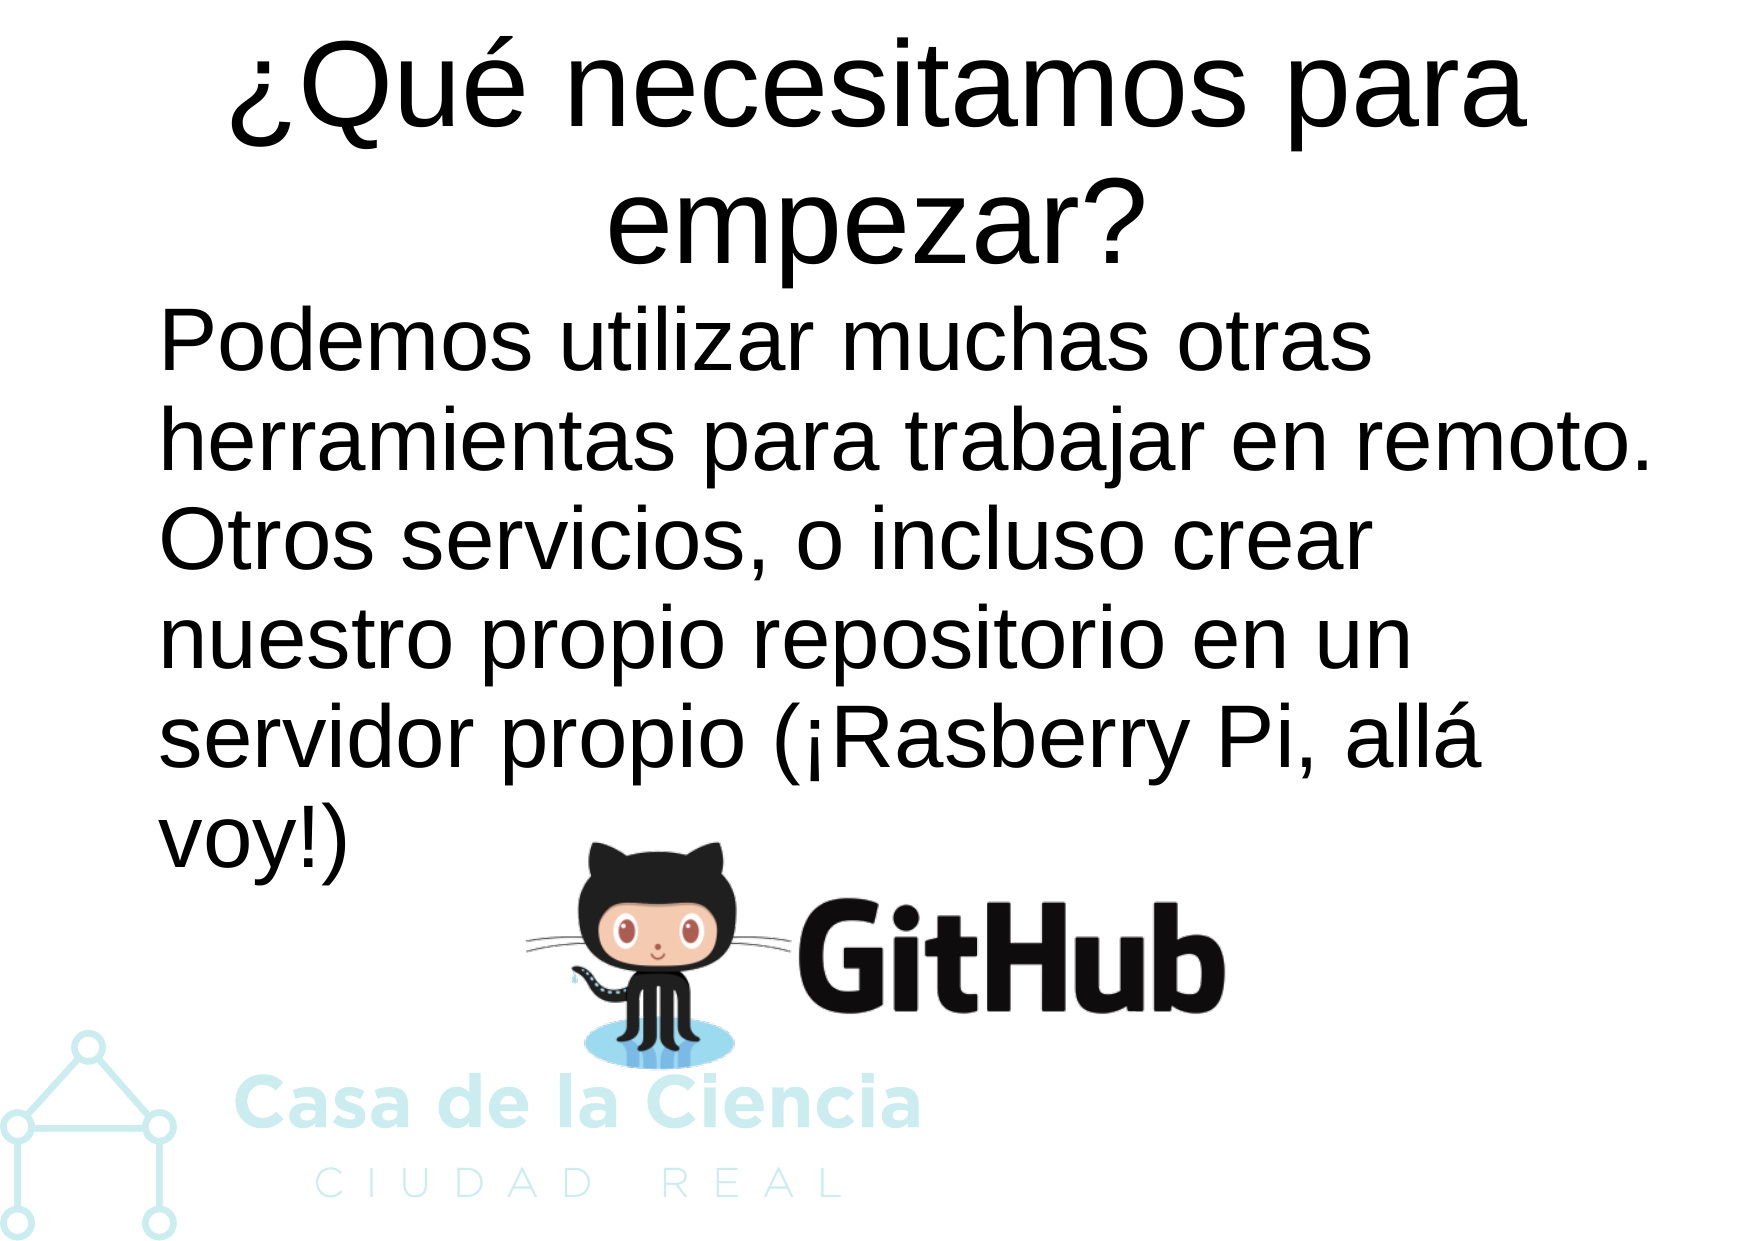

# ¿Qué necesitamos para empezar?
Podemos utilizar muchas otras herramientas para trabajar en remoto. Otros servicios, o incluso crear nuestro propio repositorio en un servidor propio (¡Rasberry Pi, allá voy!)